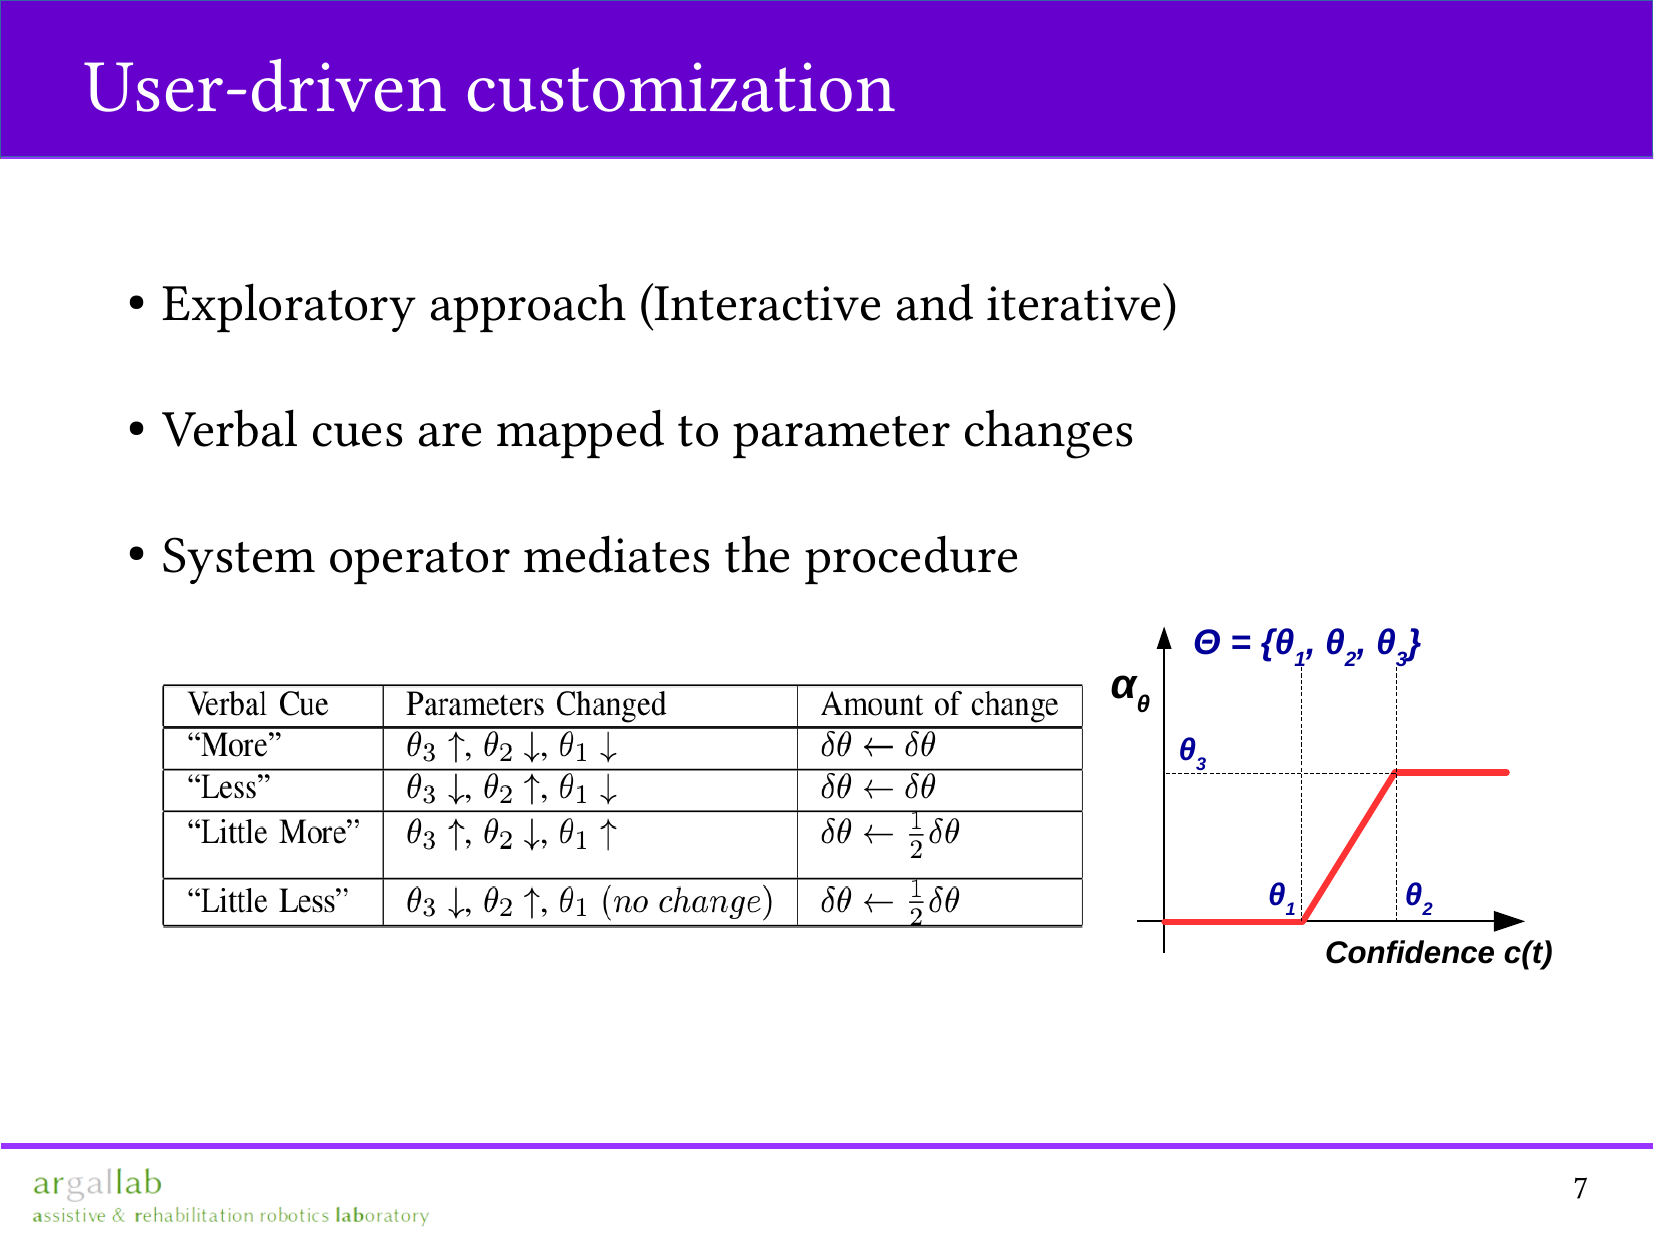

User-driven customization
Exploratory approach (Interactive and iterative)
Verbal cues are mapped to parameter changes
System operator mediates the procedure
Θ = {θ1, θ2, θ3}
αθ
θ3
θ1
θ2
Confidence c(t)